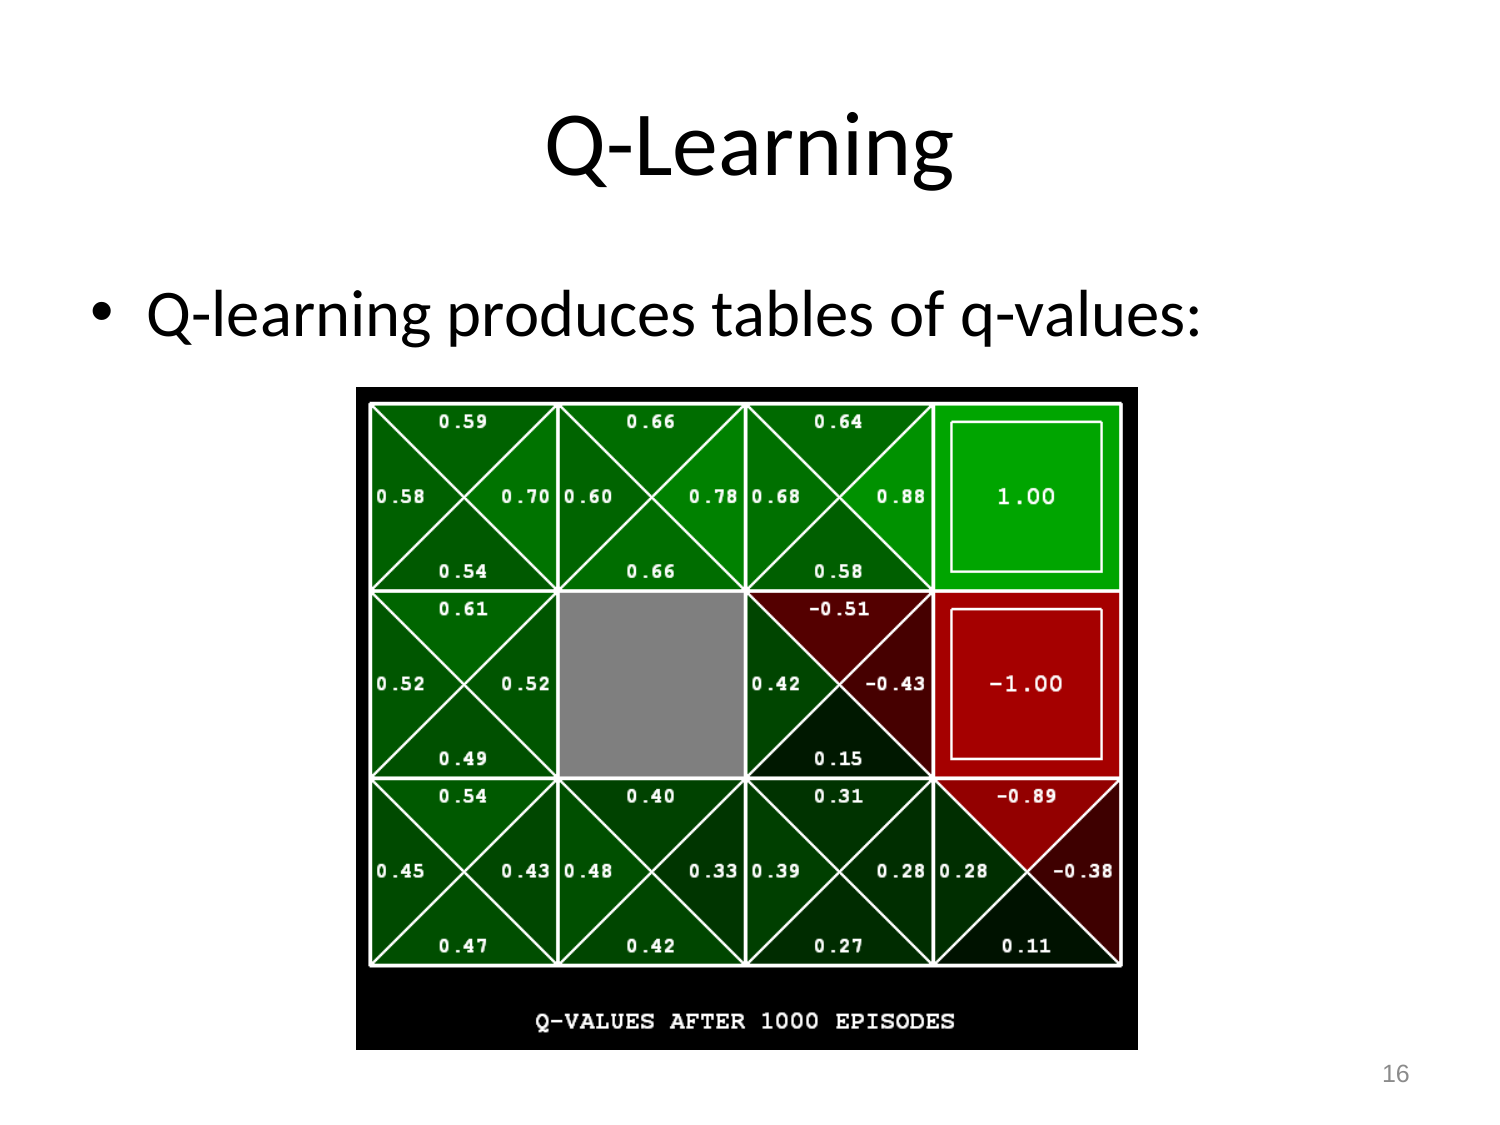

# Q-Learning
Q-learning produces tables of q-values: